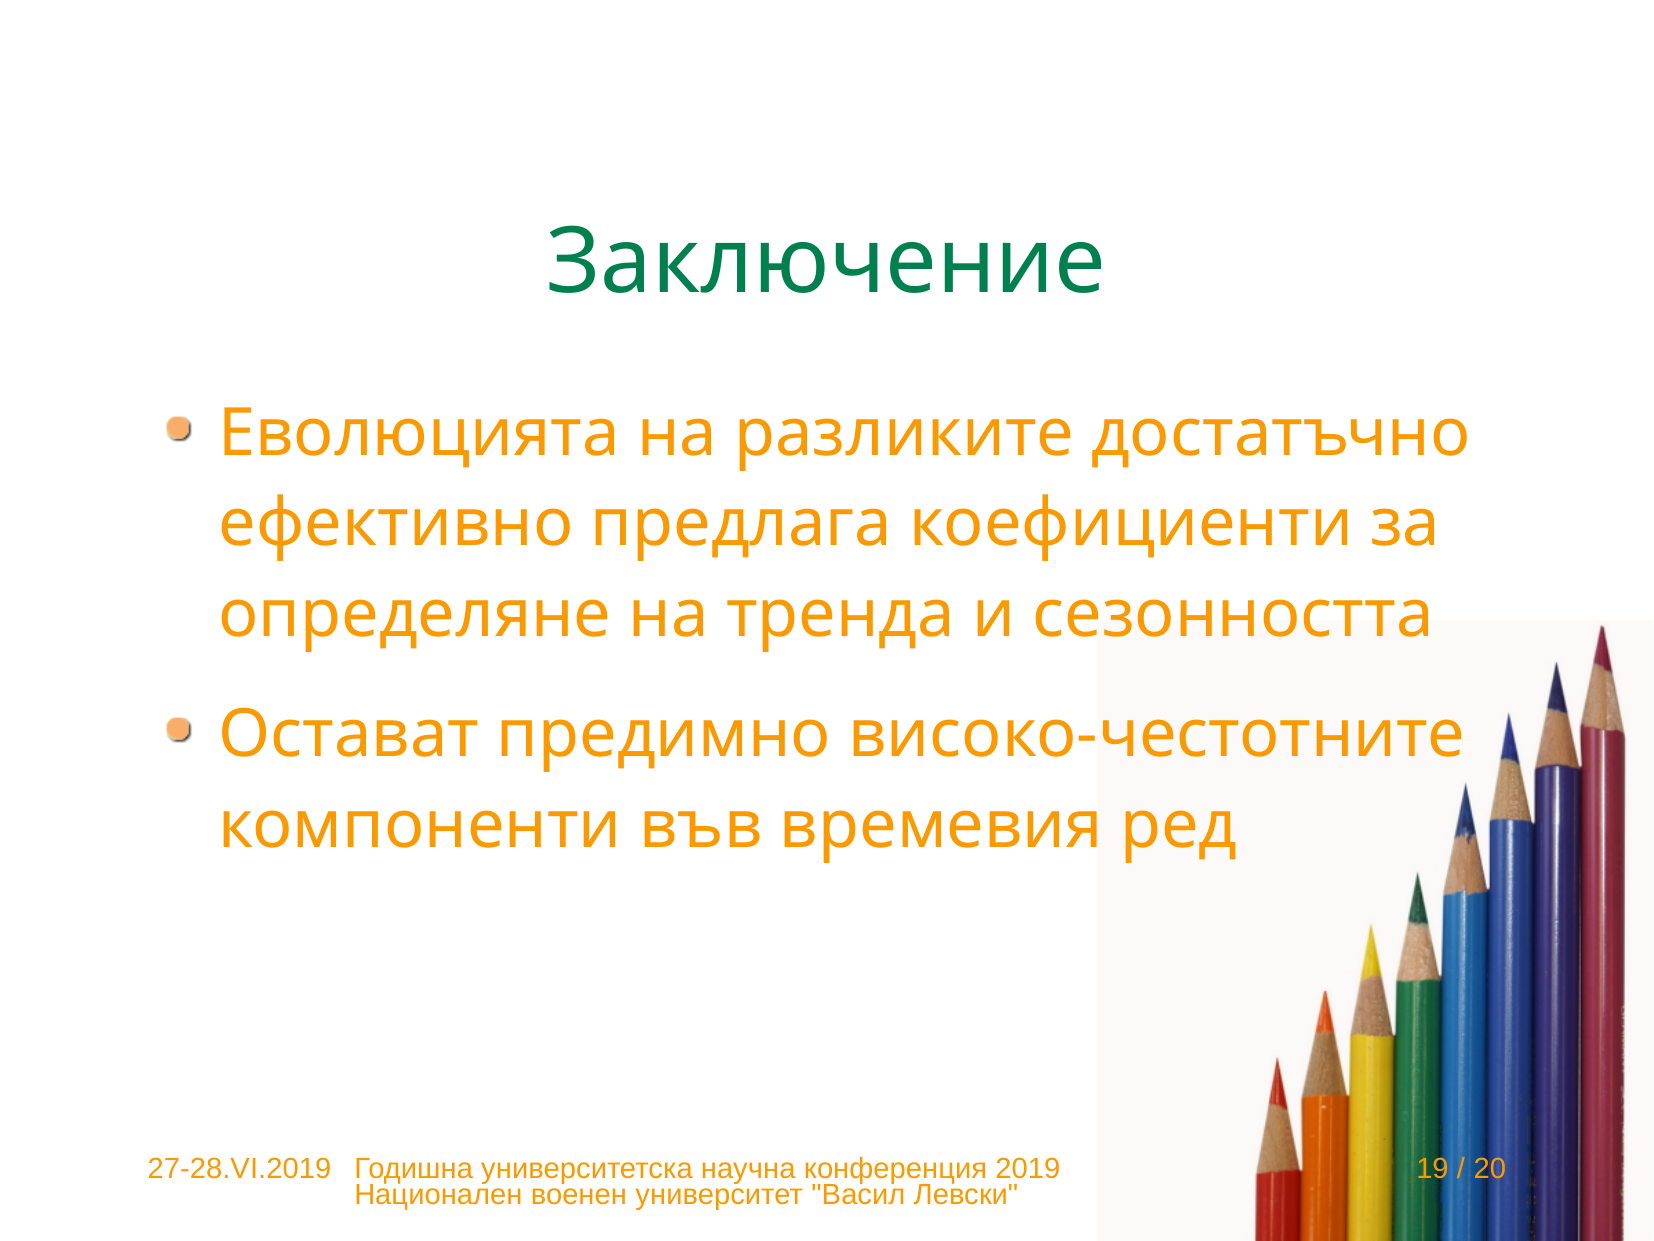

# Заключение
Еволюцията на разликите достатъчно ефективно предлага коефициенти за определяне на тренда и сезонността
Остават предимно високо-честотните компоненти във времевия ред
27-28.VI.2019
Годишна университетска научна конференция 2019 Национален военен университет "Васил Левски"
19